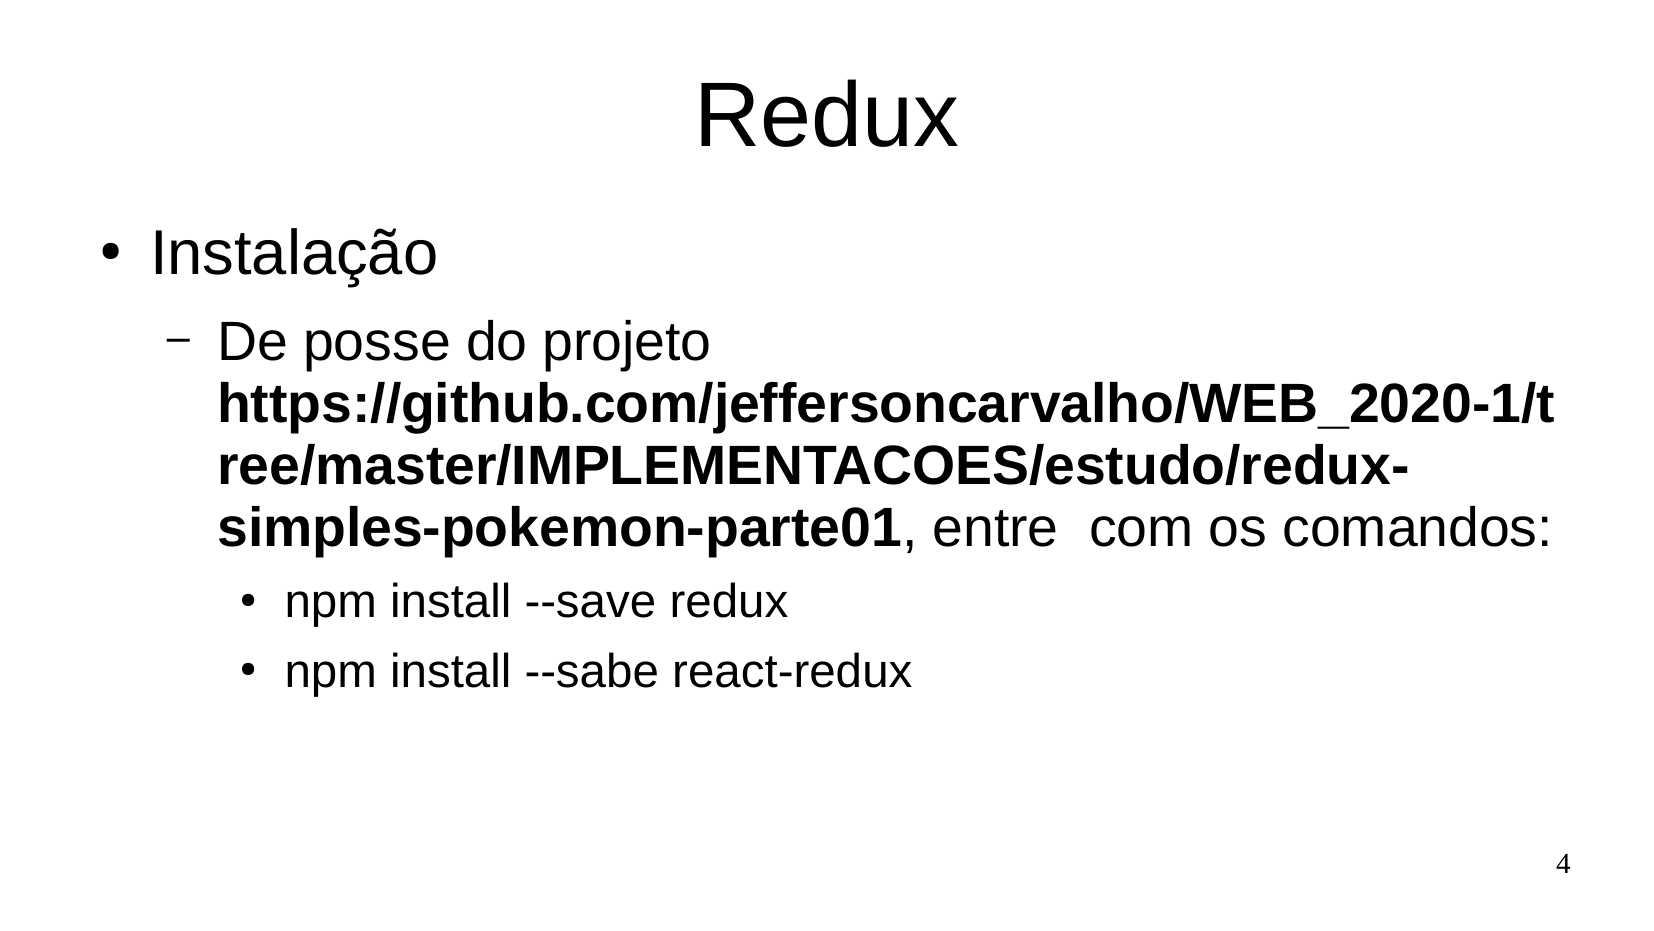

# Redux
Instalação
De posse do projeto https://github.com/jeffersoncarvalho/WEB_2020-1/tree/master/IMPLEMENTACOES/estudo/redux-simples-pokemon-parte01, entre com os comandos:
npm install --save redux
npm install --sabe react-redux
4